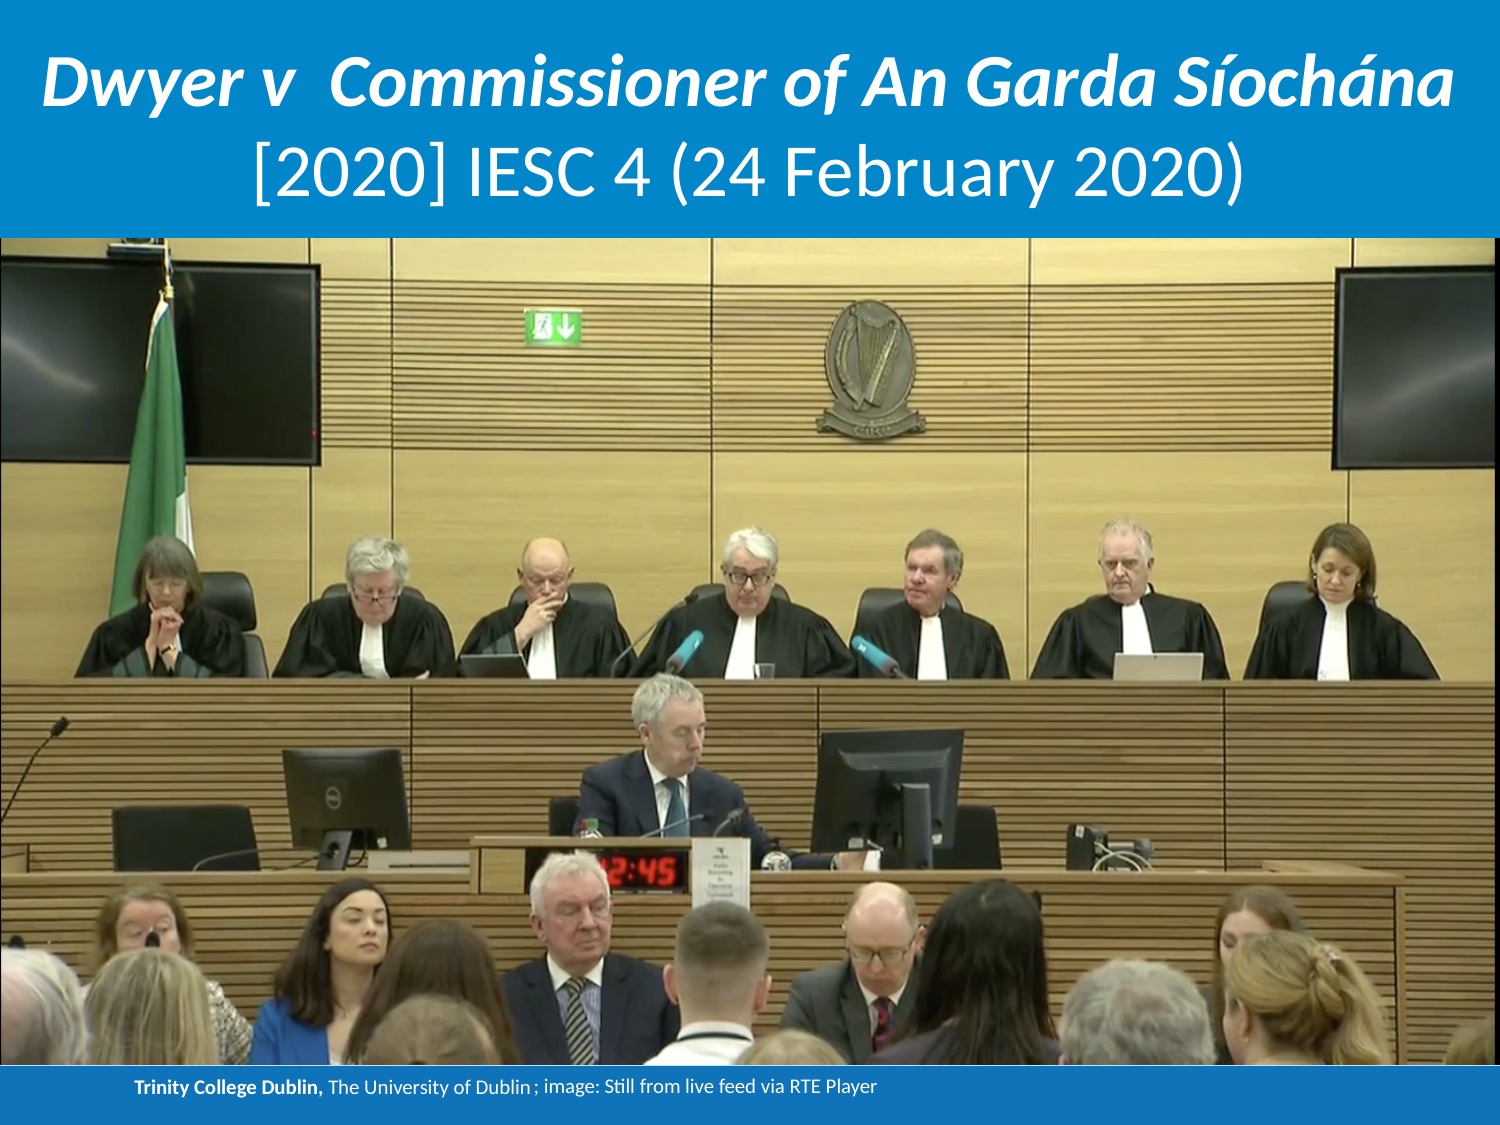

Dwyer v Commissioner of An Garda Síochána
[2020] IESC 4 (24 February 2020)
; image:
Still from live feed via RTE Player